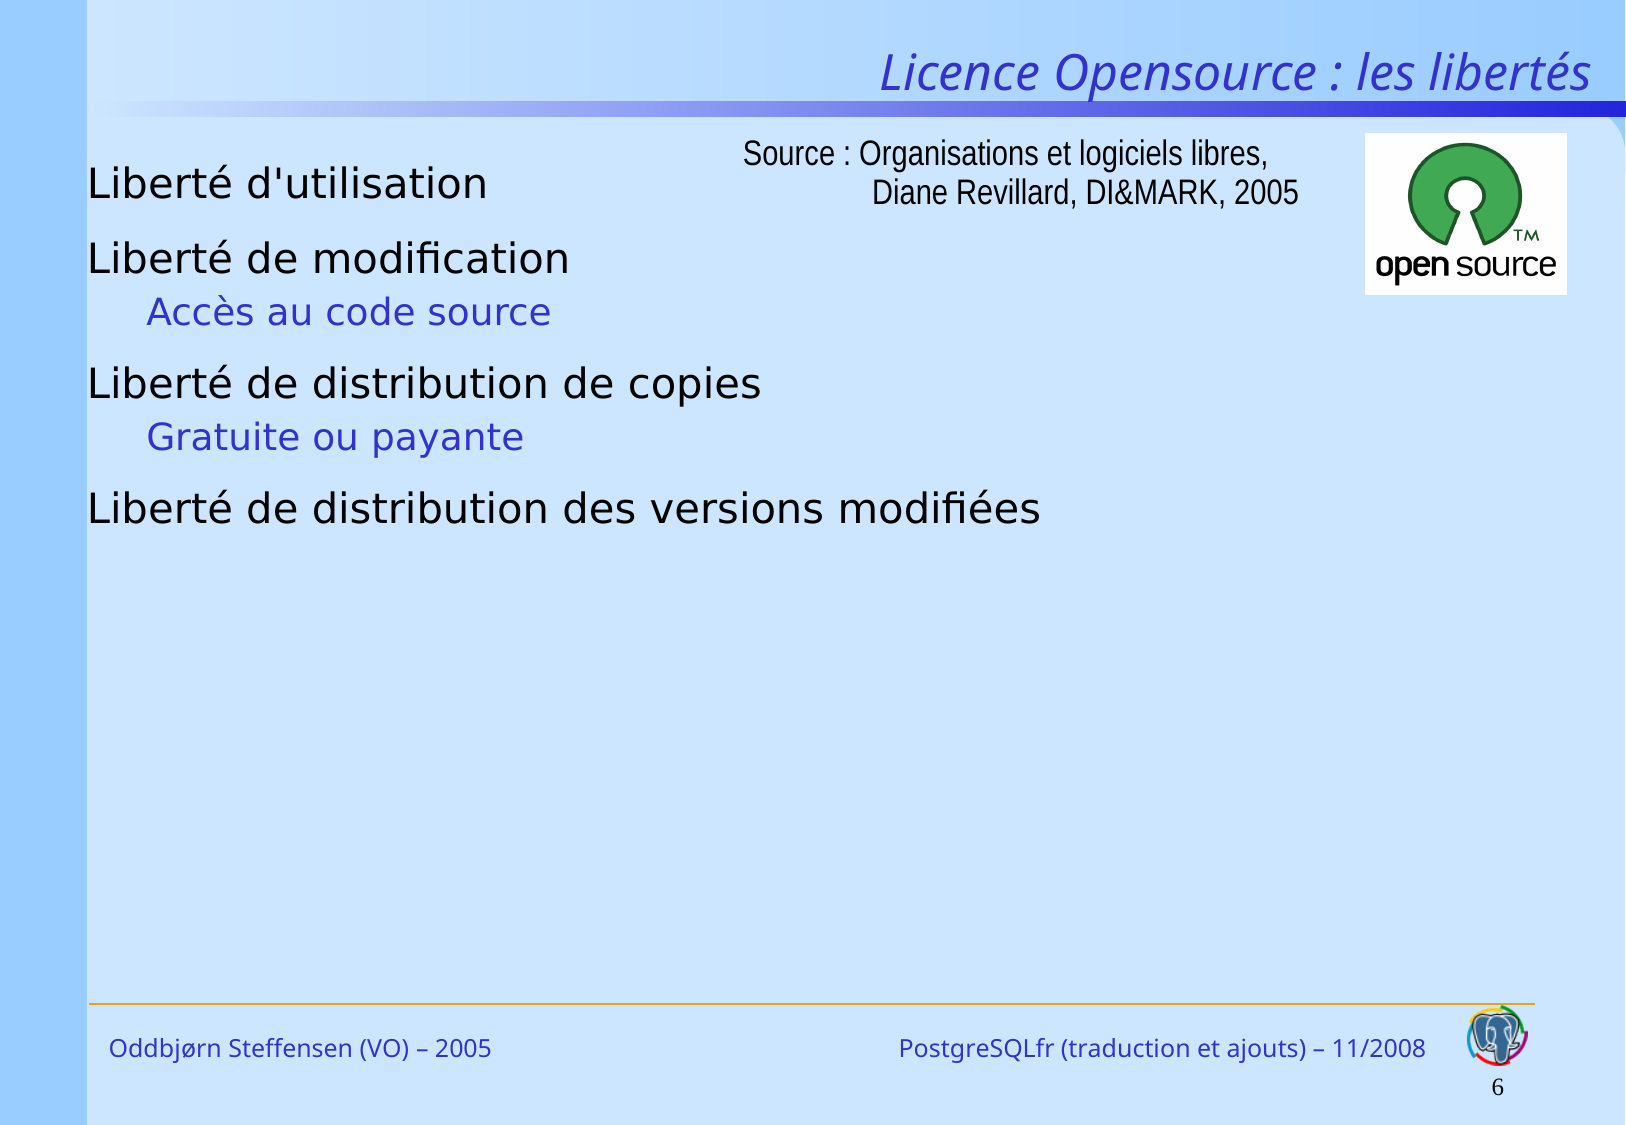

# Licence Opensource : les libertés
Source : Organisations et logiciels libres,
Diane Revillard, DI&MARK, 2005
Liberté d'utilisation
Liberté de modification
Accès au code source
Liberté de distribution de copies
Gratuite ou payante
Liberté de distribution des versions modifiées